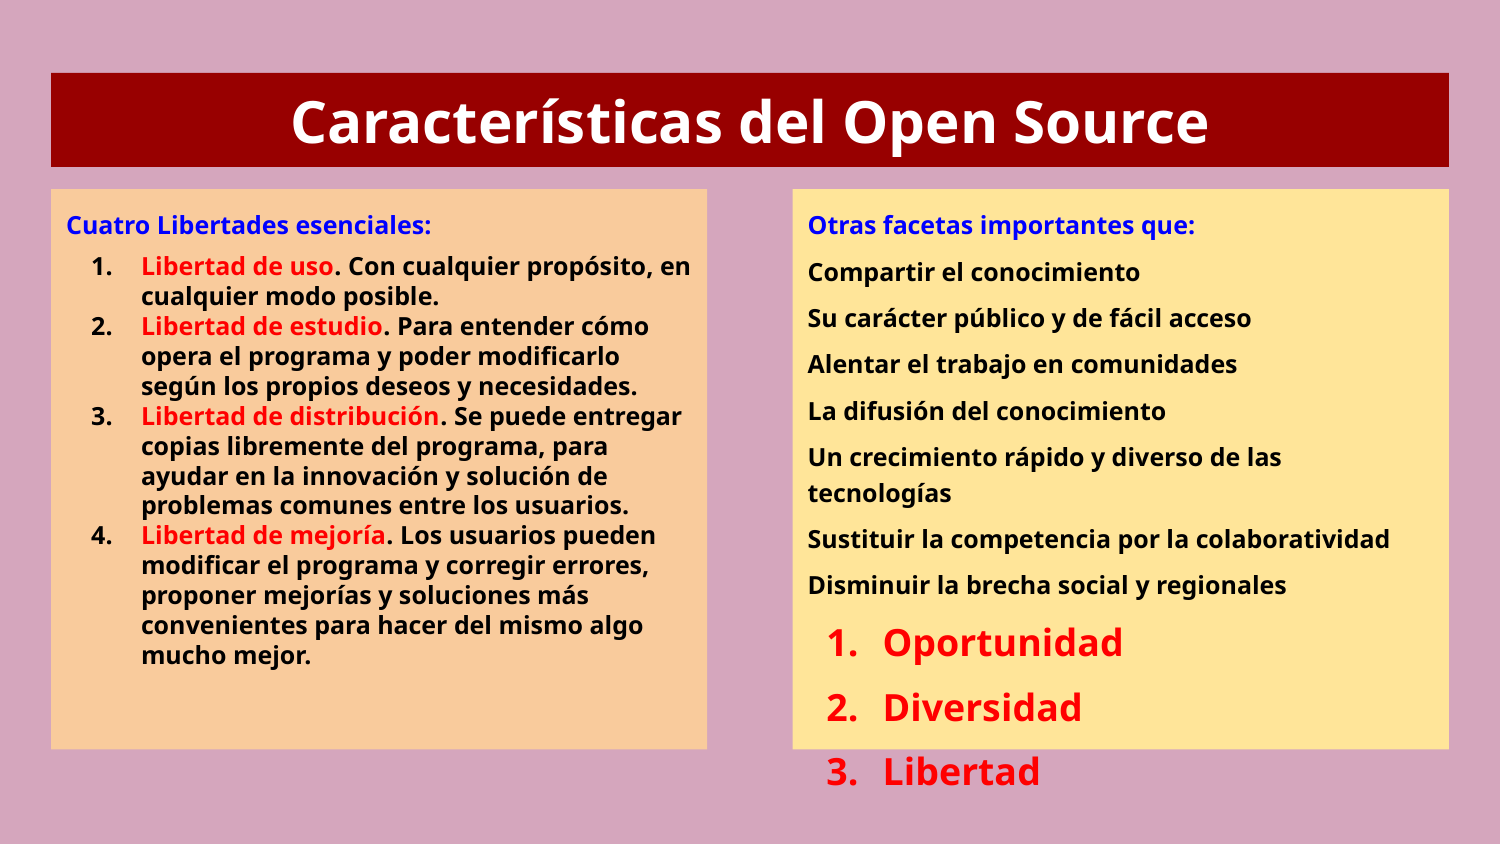

# Características del Open Source
Cuatro Libertades esenciales:
Libertad de uso. Con cualquier propósito, en cualquier modo posible.
Libertad de estudio. Para entender cómo opera el programa y poder modificarlo según los propios deseos y necesidades.
Libertad de distribución. Se puede entregar copias libremente del programa, para ayudar en la innovación y solución de problemas comunes entre los usuarios.
Libertad de mejoría. Los usuarios pueden modificar el programa y corregir errores, proponer mejorías y soluciones más convenientes para hacer del mismo algo mucho mejor.
Otras facetas importantes que:
Compartir el conocimiento
Su carácter público y de fácil acceso
Alentar el trabajo en comunidades
La difusión del conocimiento
Un crecimiento rápido y diverso de las tecnologías
Sustituir la competencia por la colaboratividad
Disminuir la brecha social y regionales
Oportunidad
Diversidad
Libertad